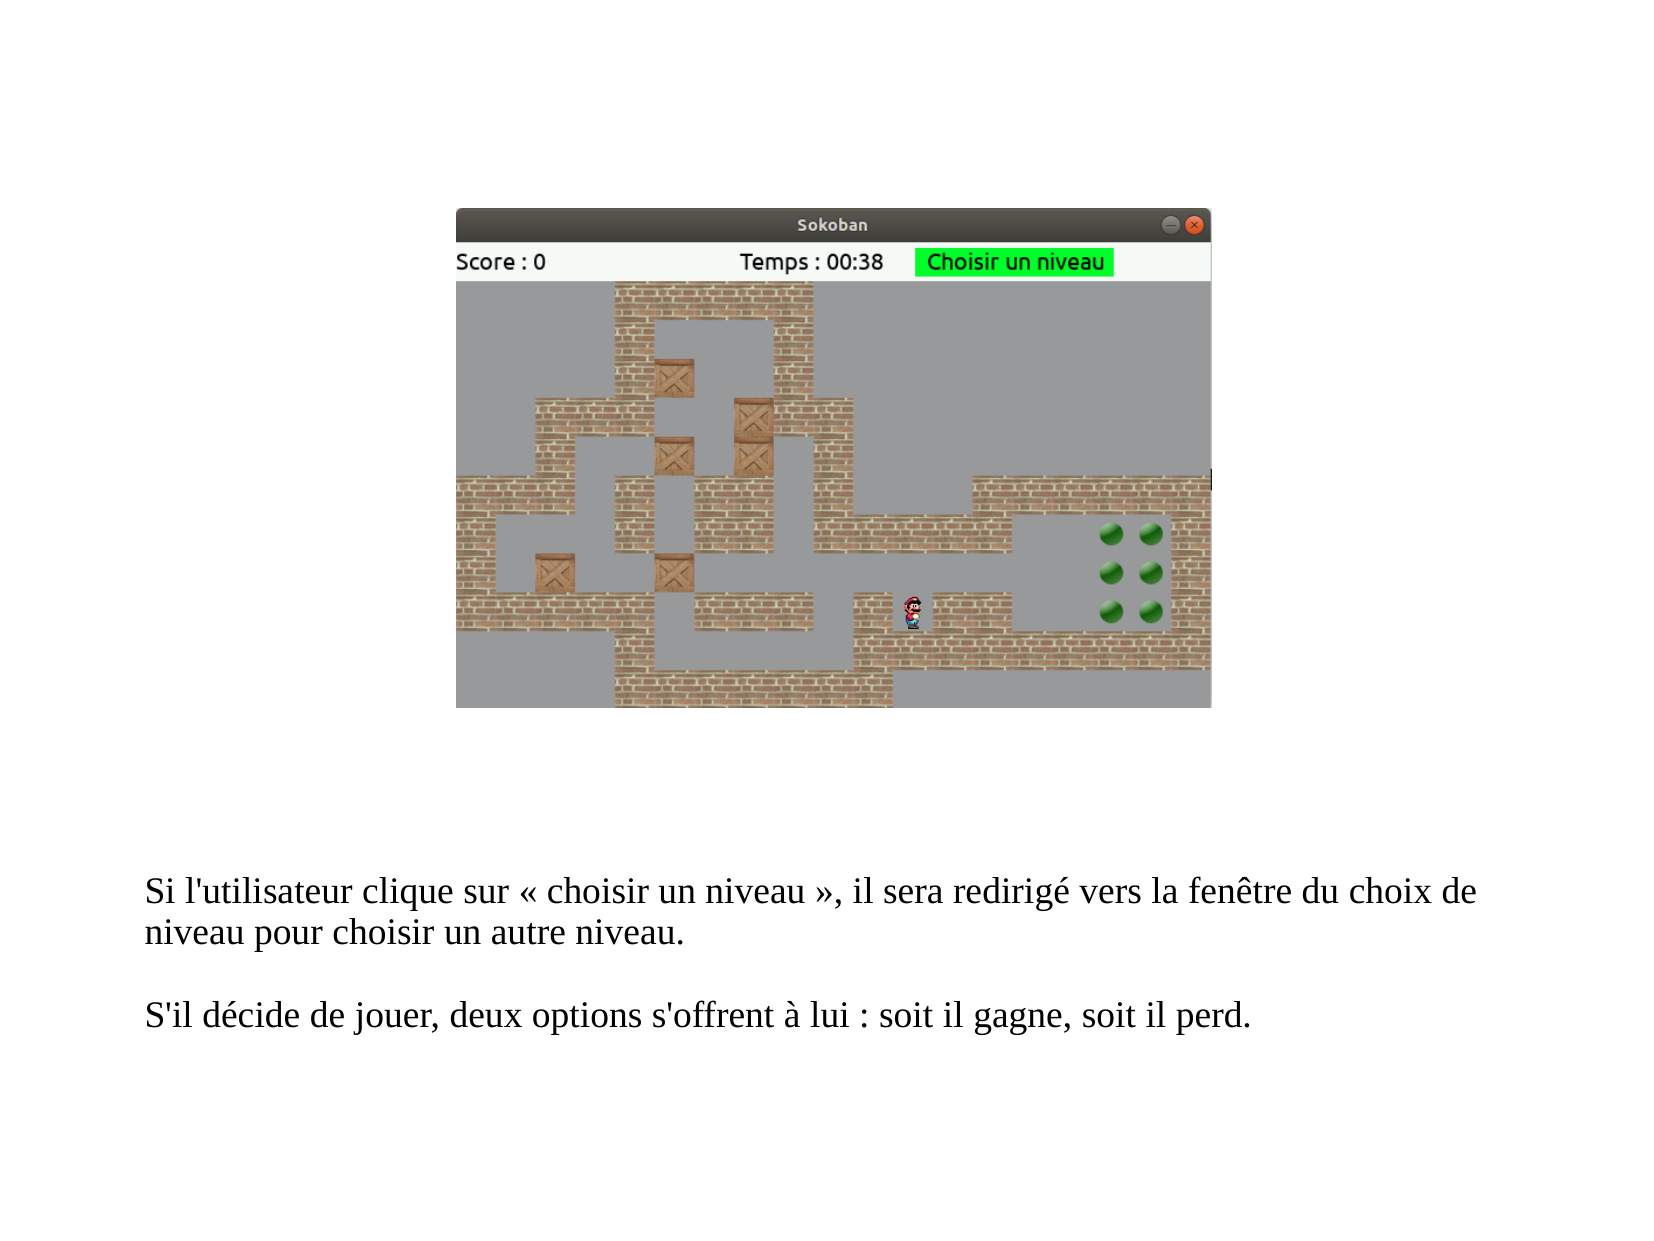

Si l'utilisateur clique sur « choisir un niveau », il sera redirigé vers la fenêtre du choix de
niveau pour choisir un autre niveau.
S'il décide de jouer, deux options s'offrent à lui : soit il gagne, soit il perd.